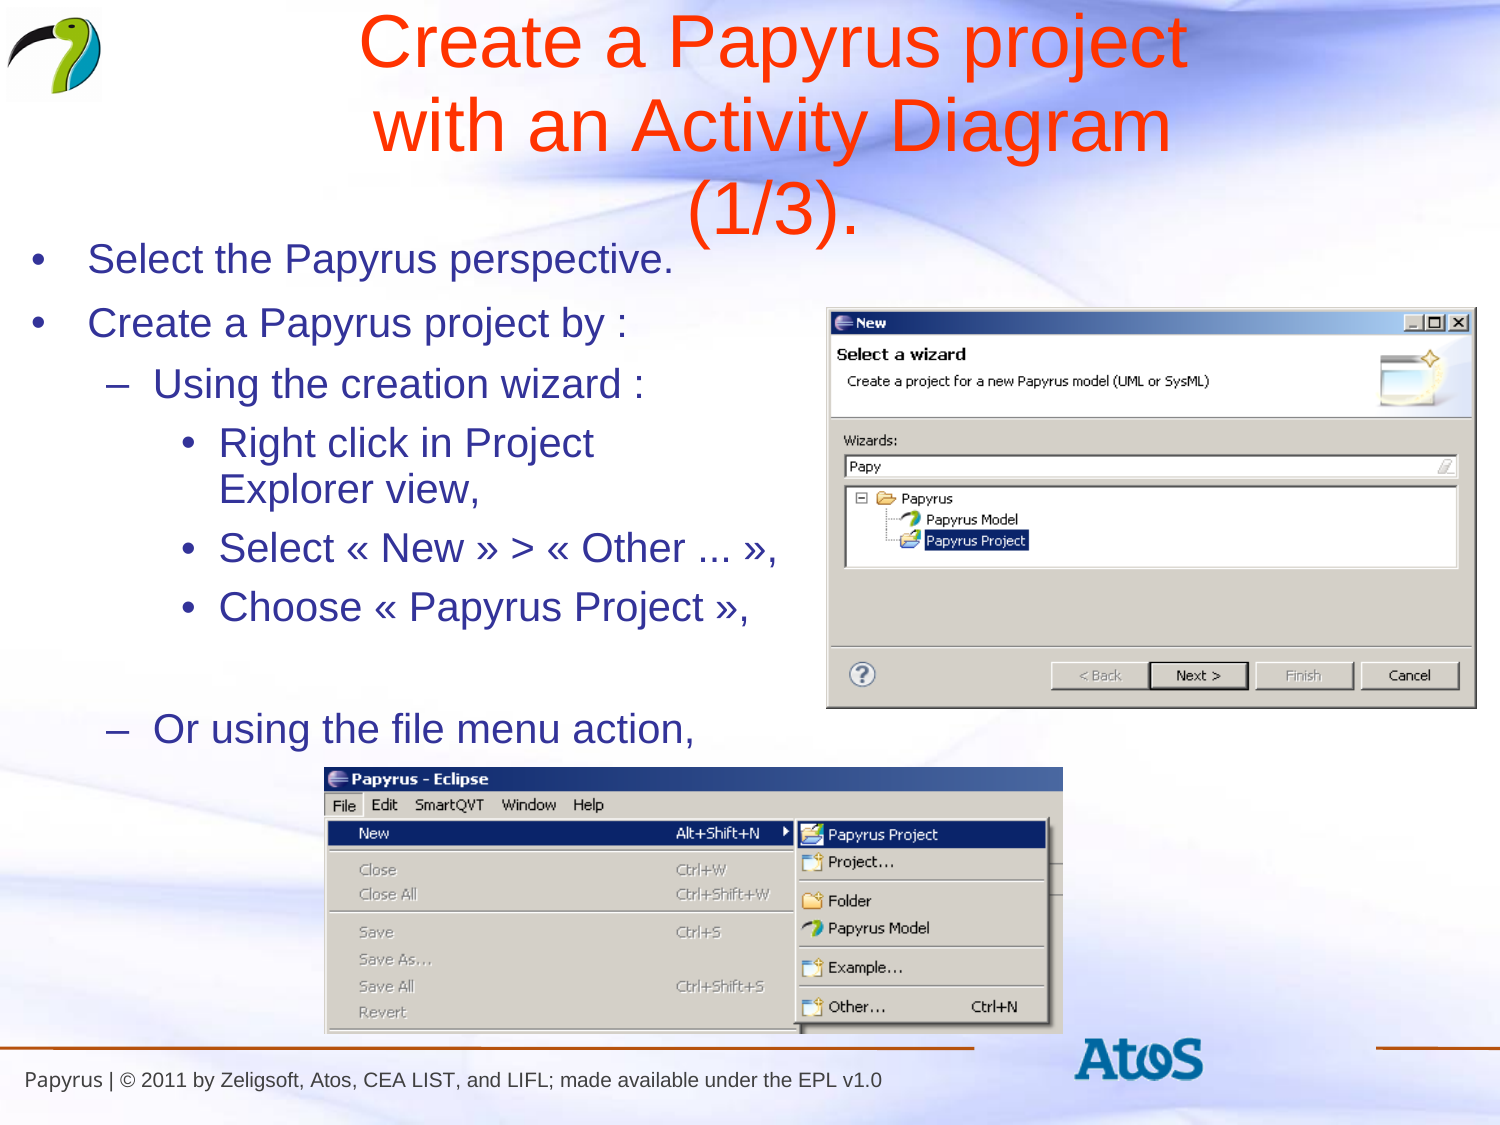

# Create a Papyrus project with an Activity Diagram (1/3).
Select the Papyrus perspective.
Create a Papyrus project by :
Using the creation wizard :
Right click in Project
Explorer view,
Select « New » > « Other ... »,
Choose « Papyrus Project »,
Or using the file menu action,